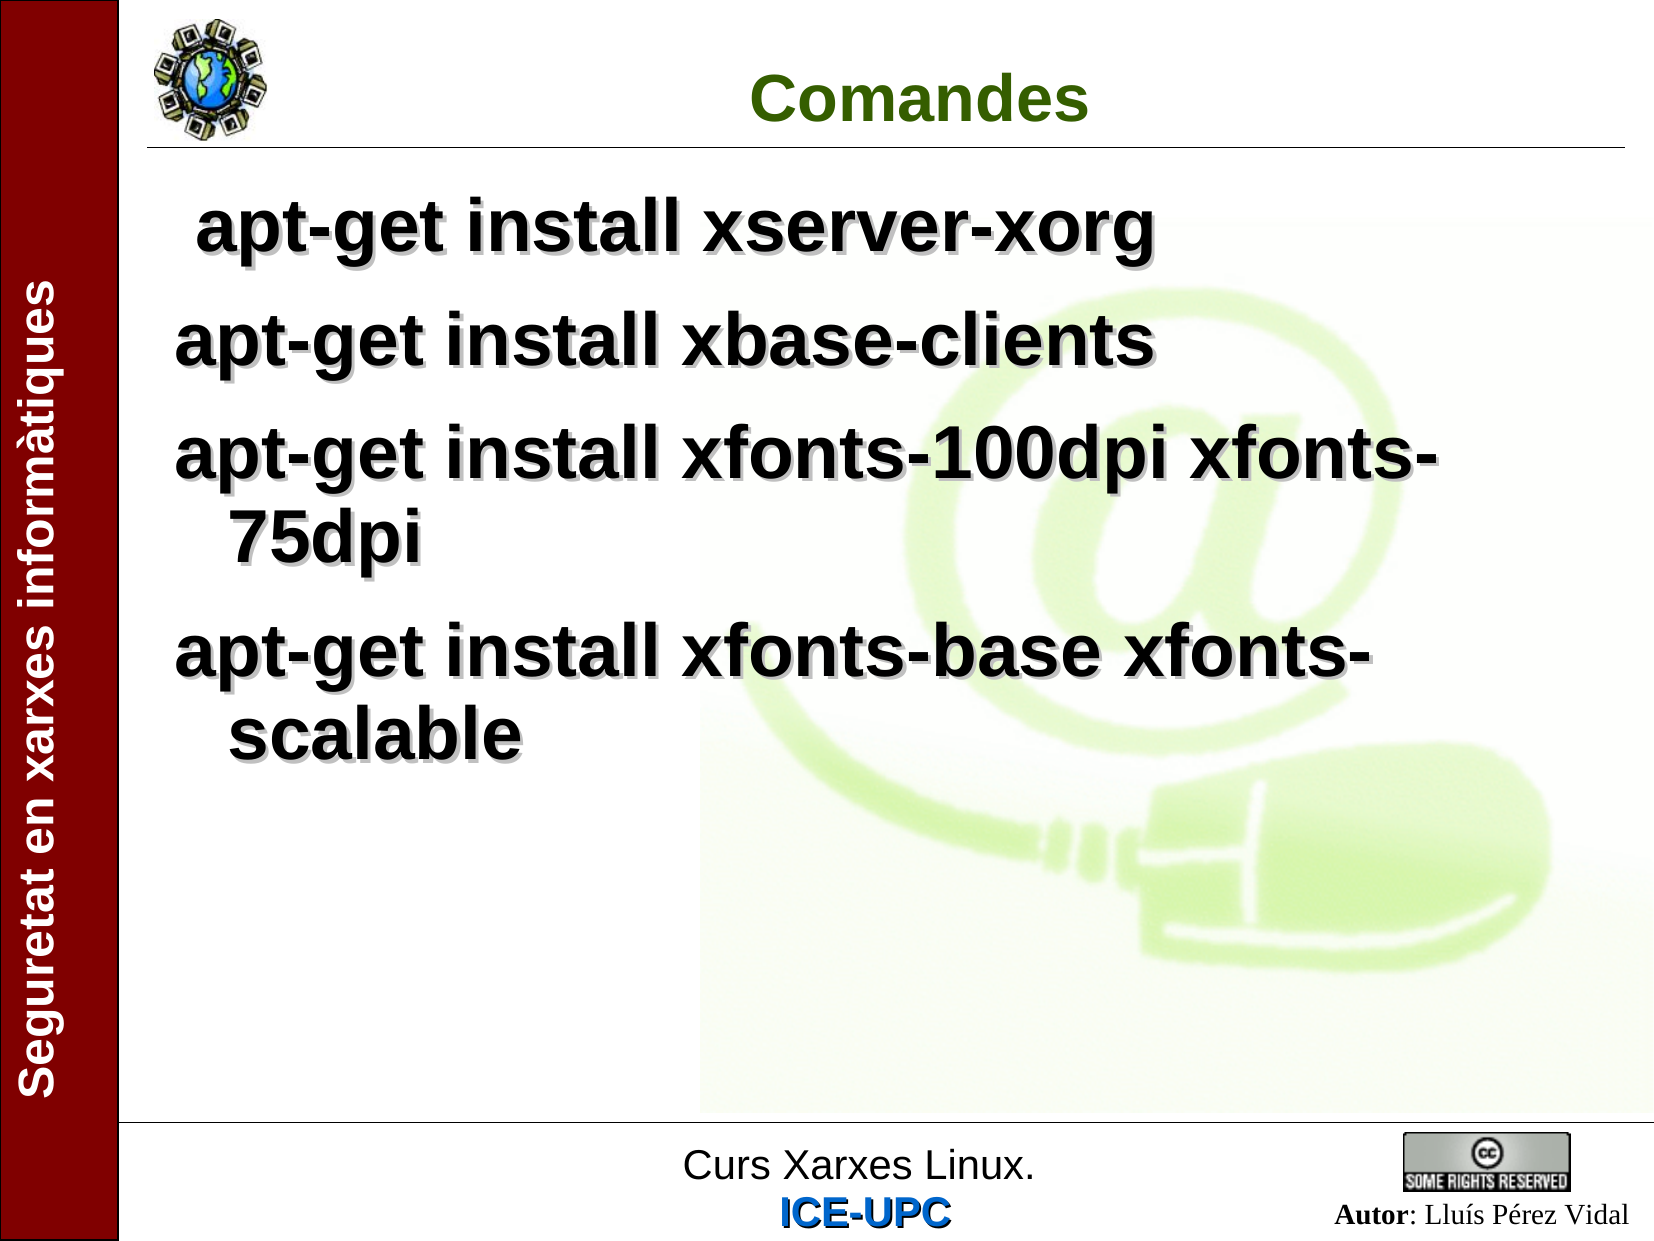

# Comandes
 apt-get install xserver-xorg
apt-get install xbase-clients
apt-get install xfonts-100dpi xfonts-75dpi
apt-get install xfonts-base xfonts-scalable